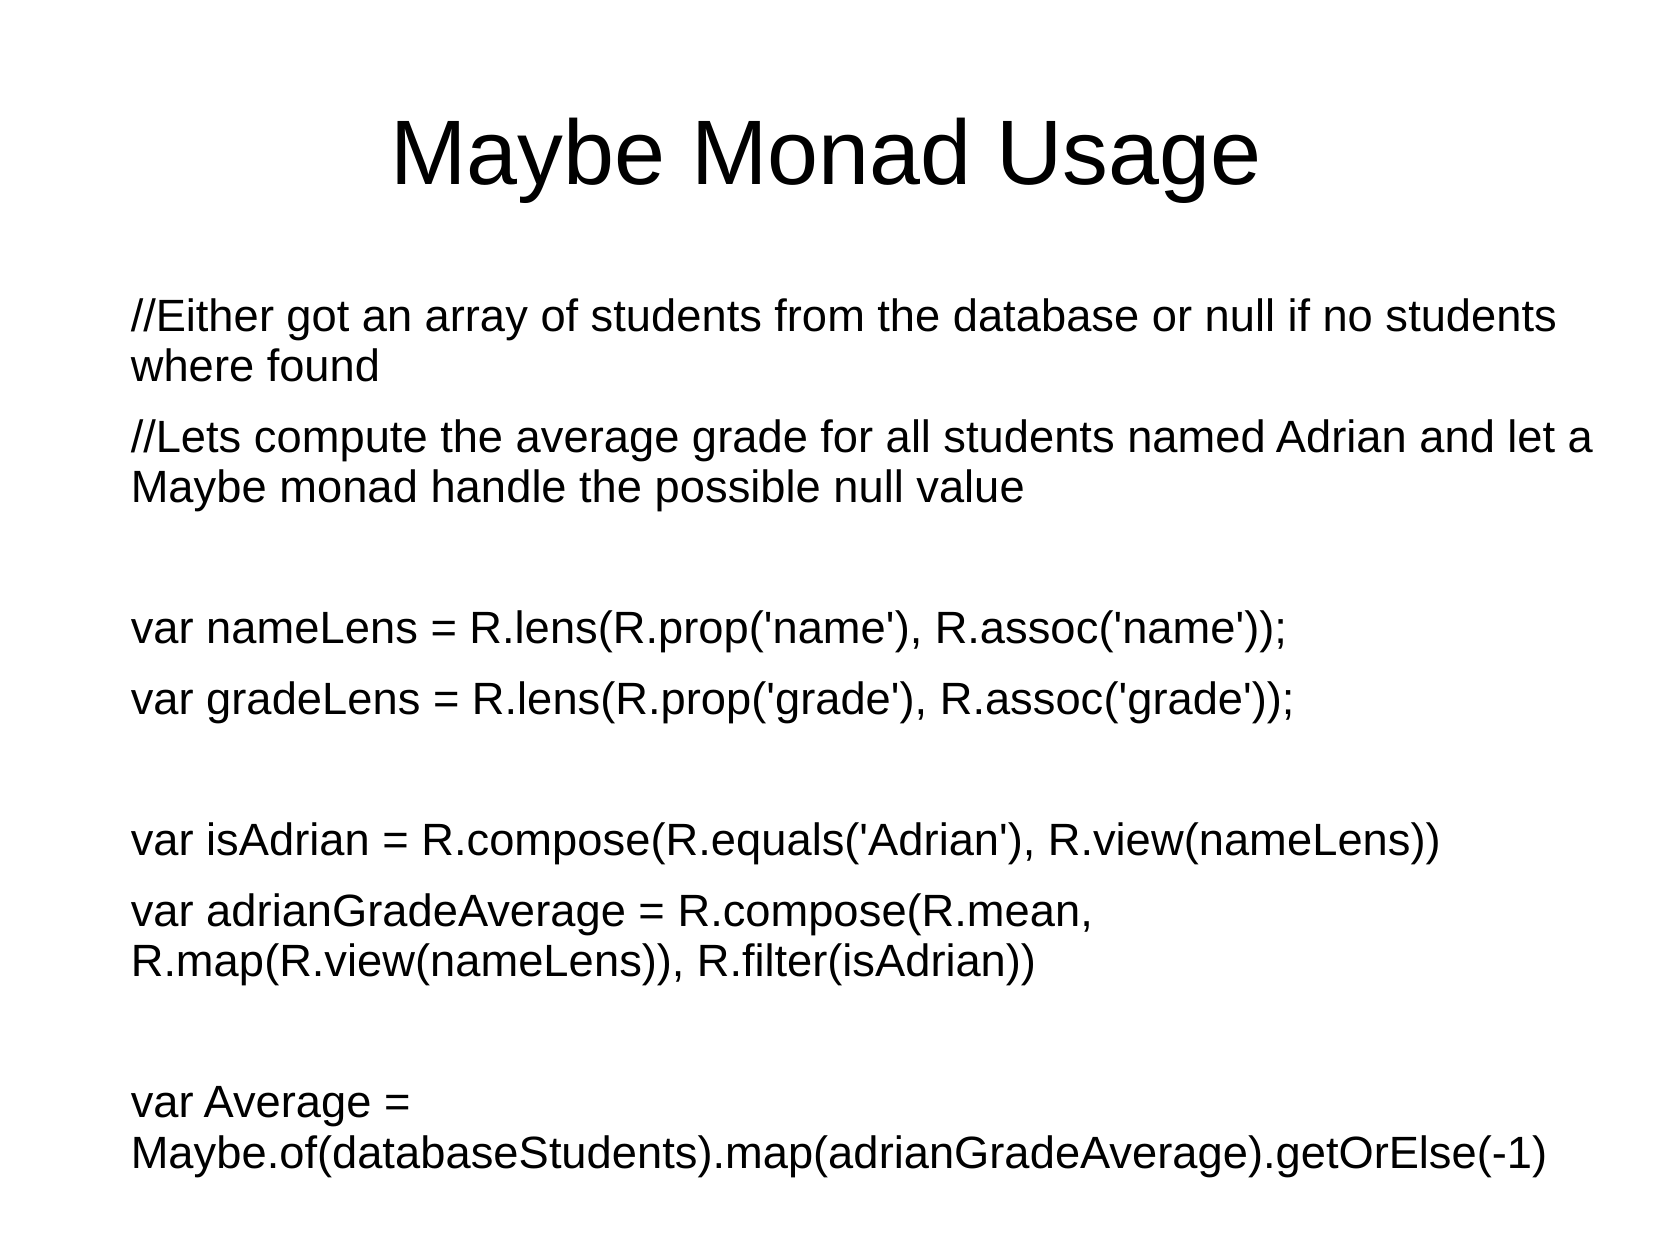

# Maybe Monad Usage
//Either got an array of students from the database or null if no students where found
//Lets compute the average grade for all students named Adrian and let a Maybe monad handle the possible null value
var nameLens = R.lens(R.prop('name'), R.assoc('name'));
var gradeLens = R.lens(R.prop('grade'), R.assoc('grade'));
var isAdrian = R.compose(R.equals('Adrian'), R.view(nameLens))
var adrianGradeAverage = R.compose(R.mean, R.map(R.view(nameLens)), R.filter(isAdrian))
var Average = Maybe.of(databaseStudents).map(adrianGradeAverage).getOrElse(-1)